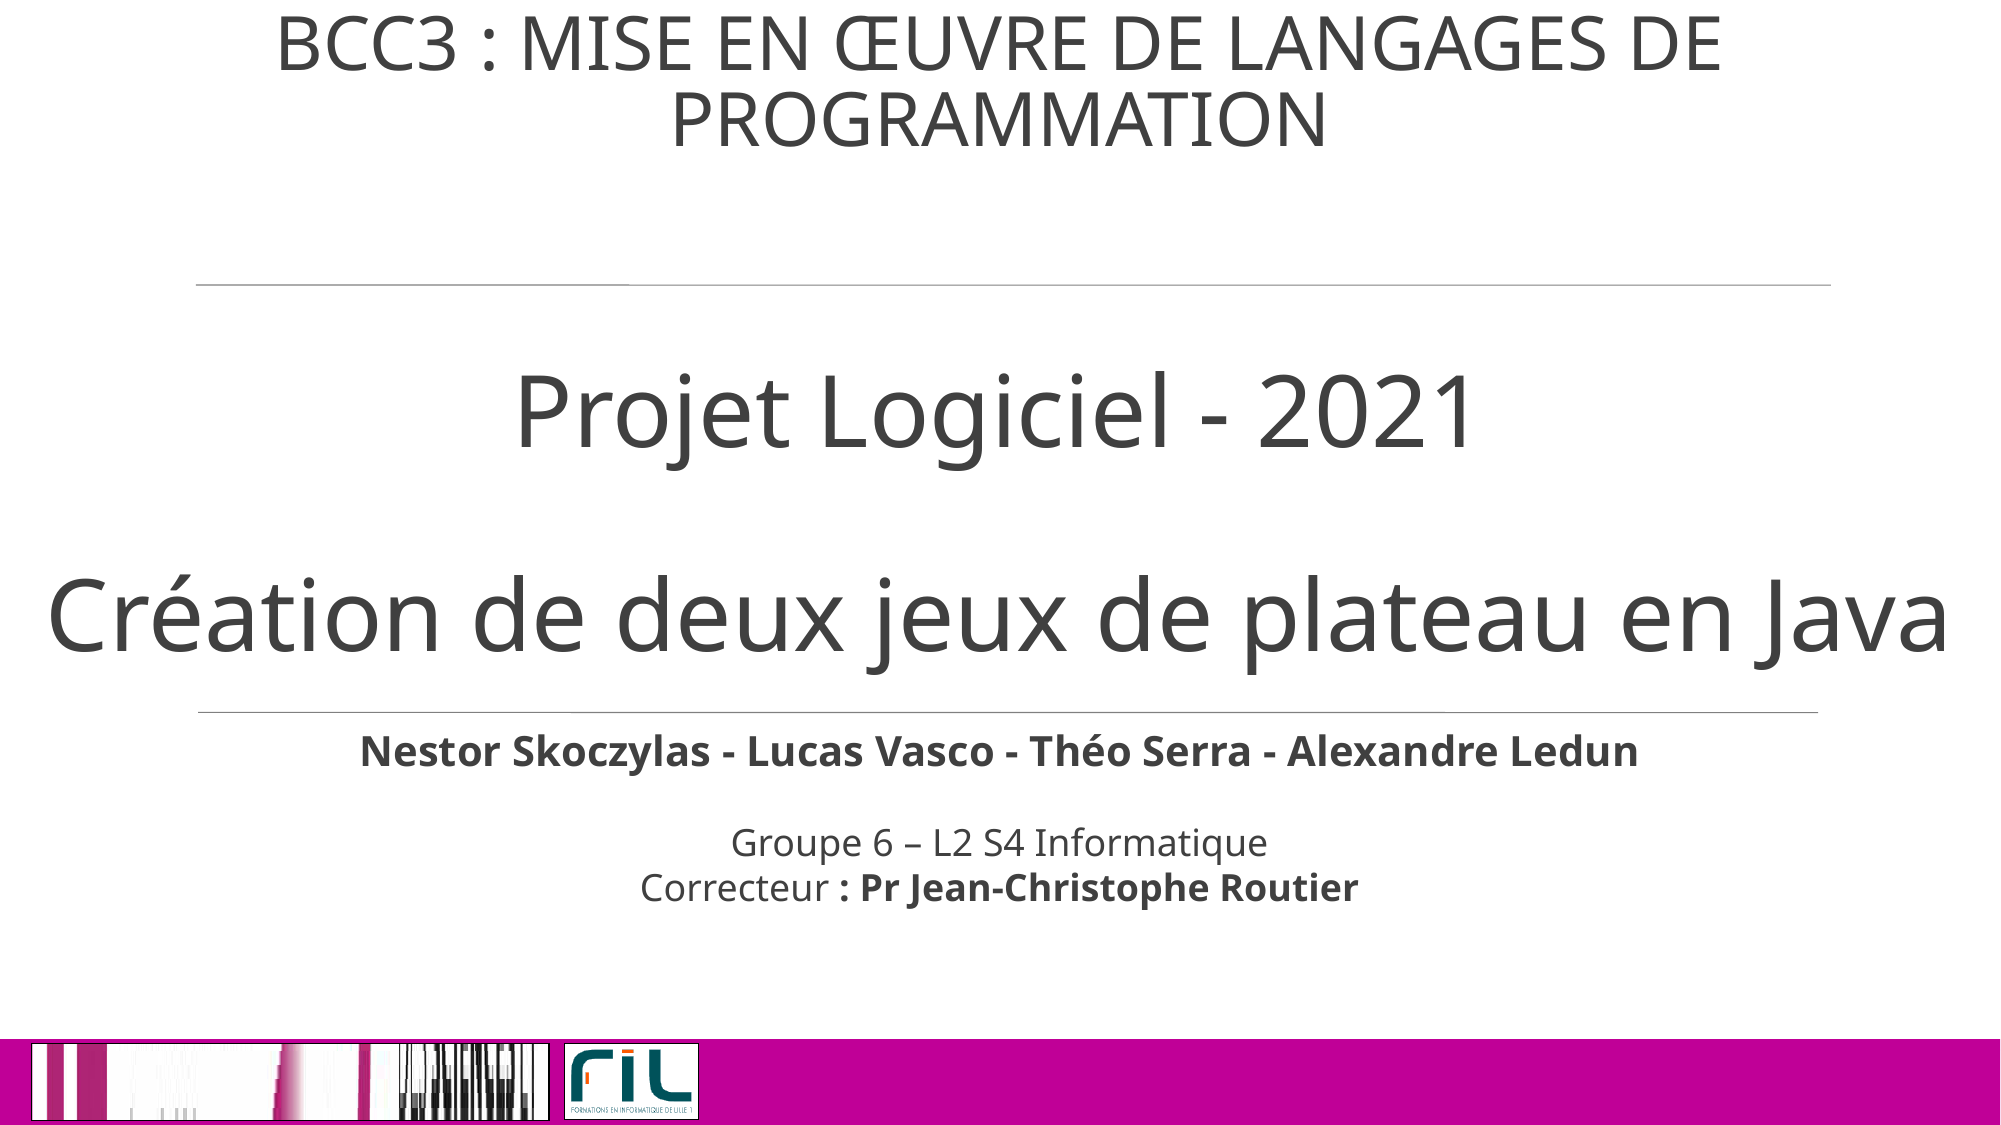

# BCC3 : MISE EN ŒUVRE DE LANGAGES DE PROGRAMMATION Projet Logiciel - 2021 Création de deux jeux de plateau en Java
Nestor Skoczylas - Lucas Vasco - Théo Serra - Alexandre Ledun
Groupe 6 – L2 S4 Informatique
Correcteur : Pr Jean-Christophe Routier